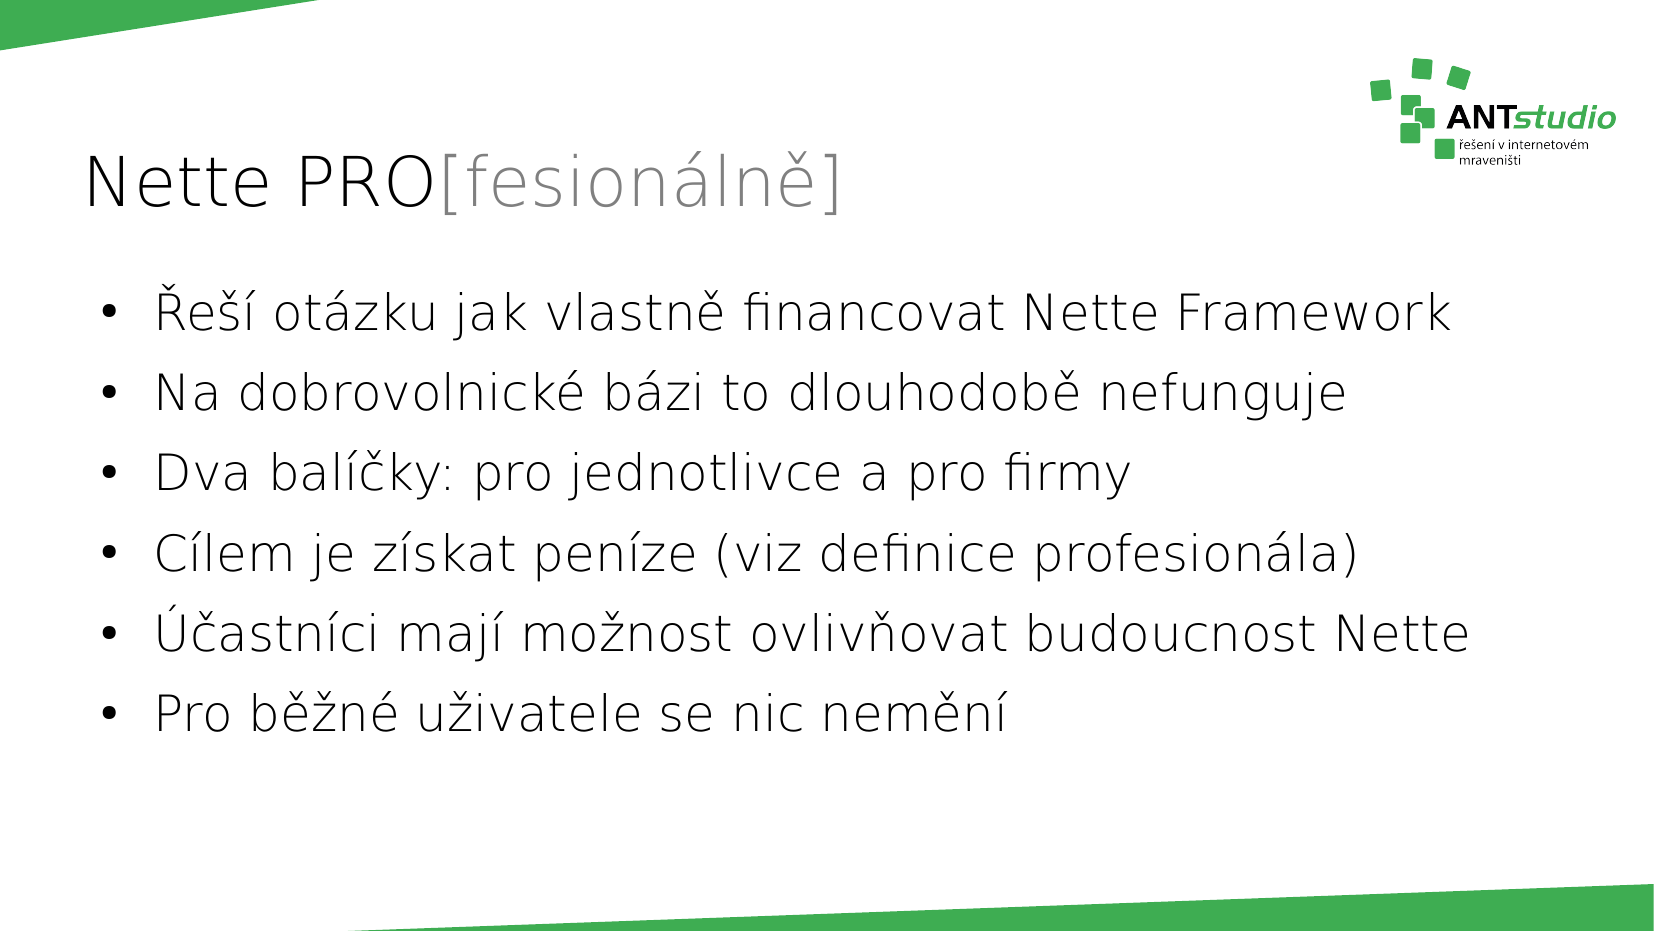

# Nette PRO[fesionálně]
Řeší otázku jak vlastně financovat Nette Framework
Na dobrovolnické bázi to dlouhodobě nefunguje
Dva balíčky: pro jednotlivce a pro firmy
Cílem je získat peníze (viz definice profesionála)
Účastníci mají možnost ovlivňovat budoucnost Nette
Pro běžné uživatele se nic nemění